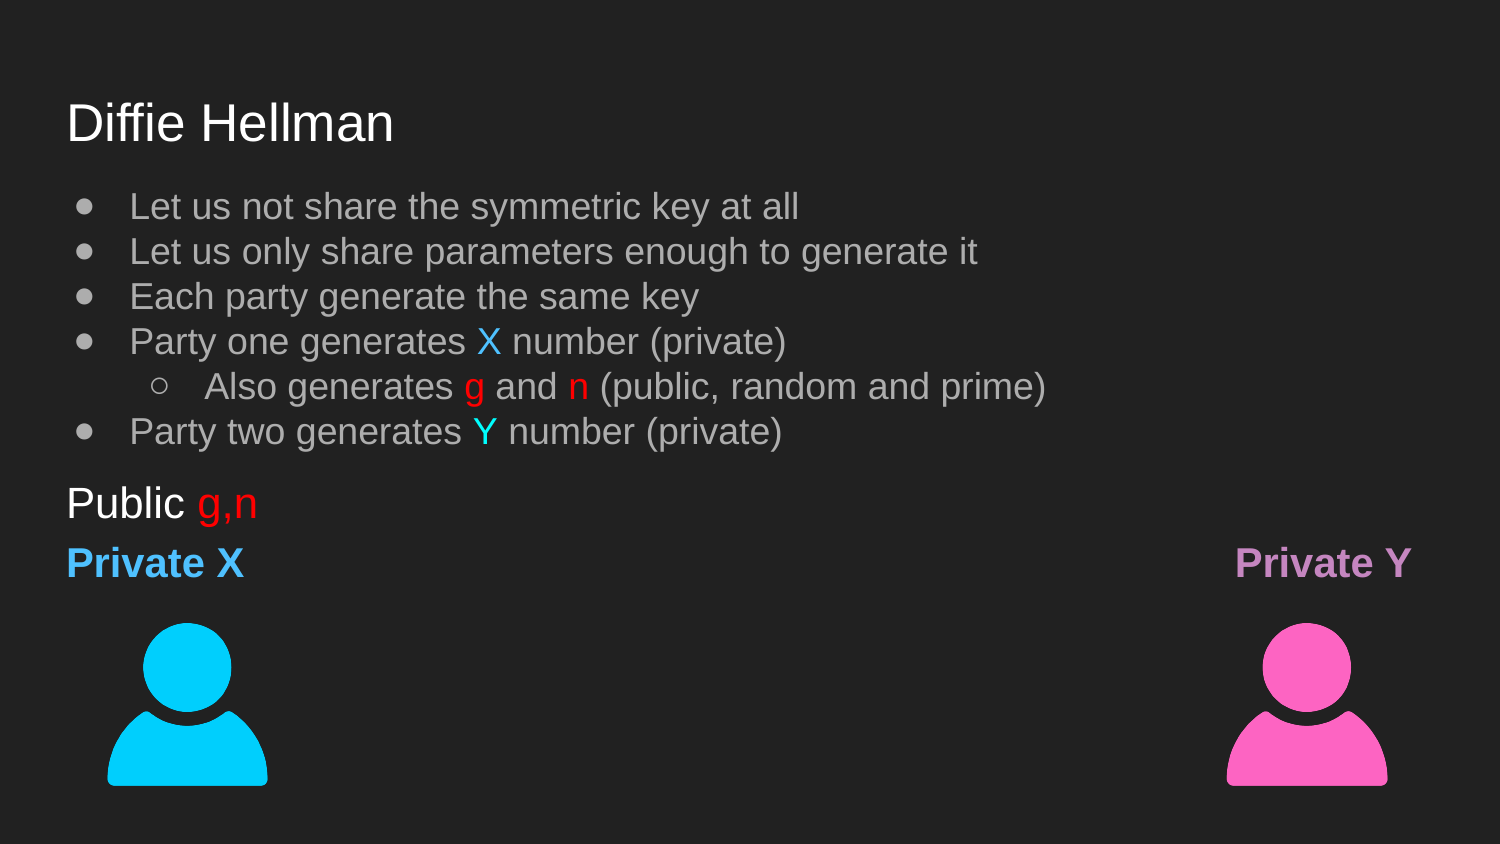

# Diffie Hellman
Let us not share the symmetric key at all
Let us only share parameters enough to generate it
Each party generate the same key
Party one generates X number (private)
Also generates g and n (public, random and prime)
Party two generates Y number (private)
Public g,n
Private X
Private Y